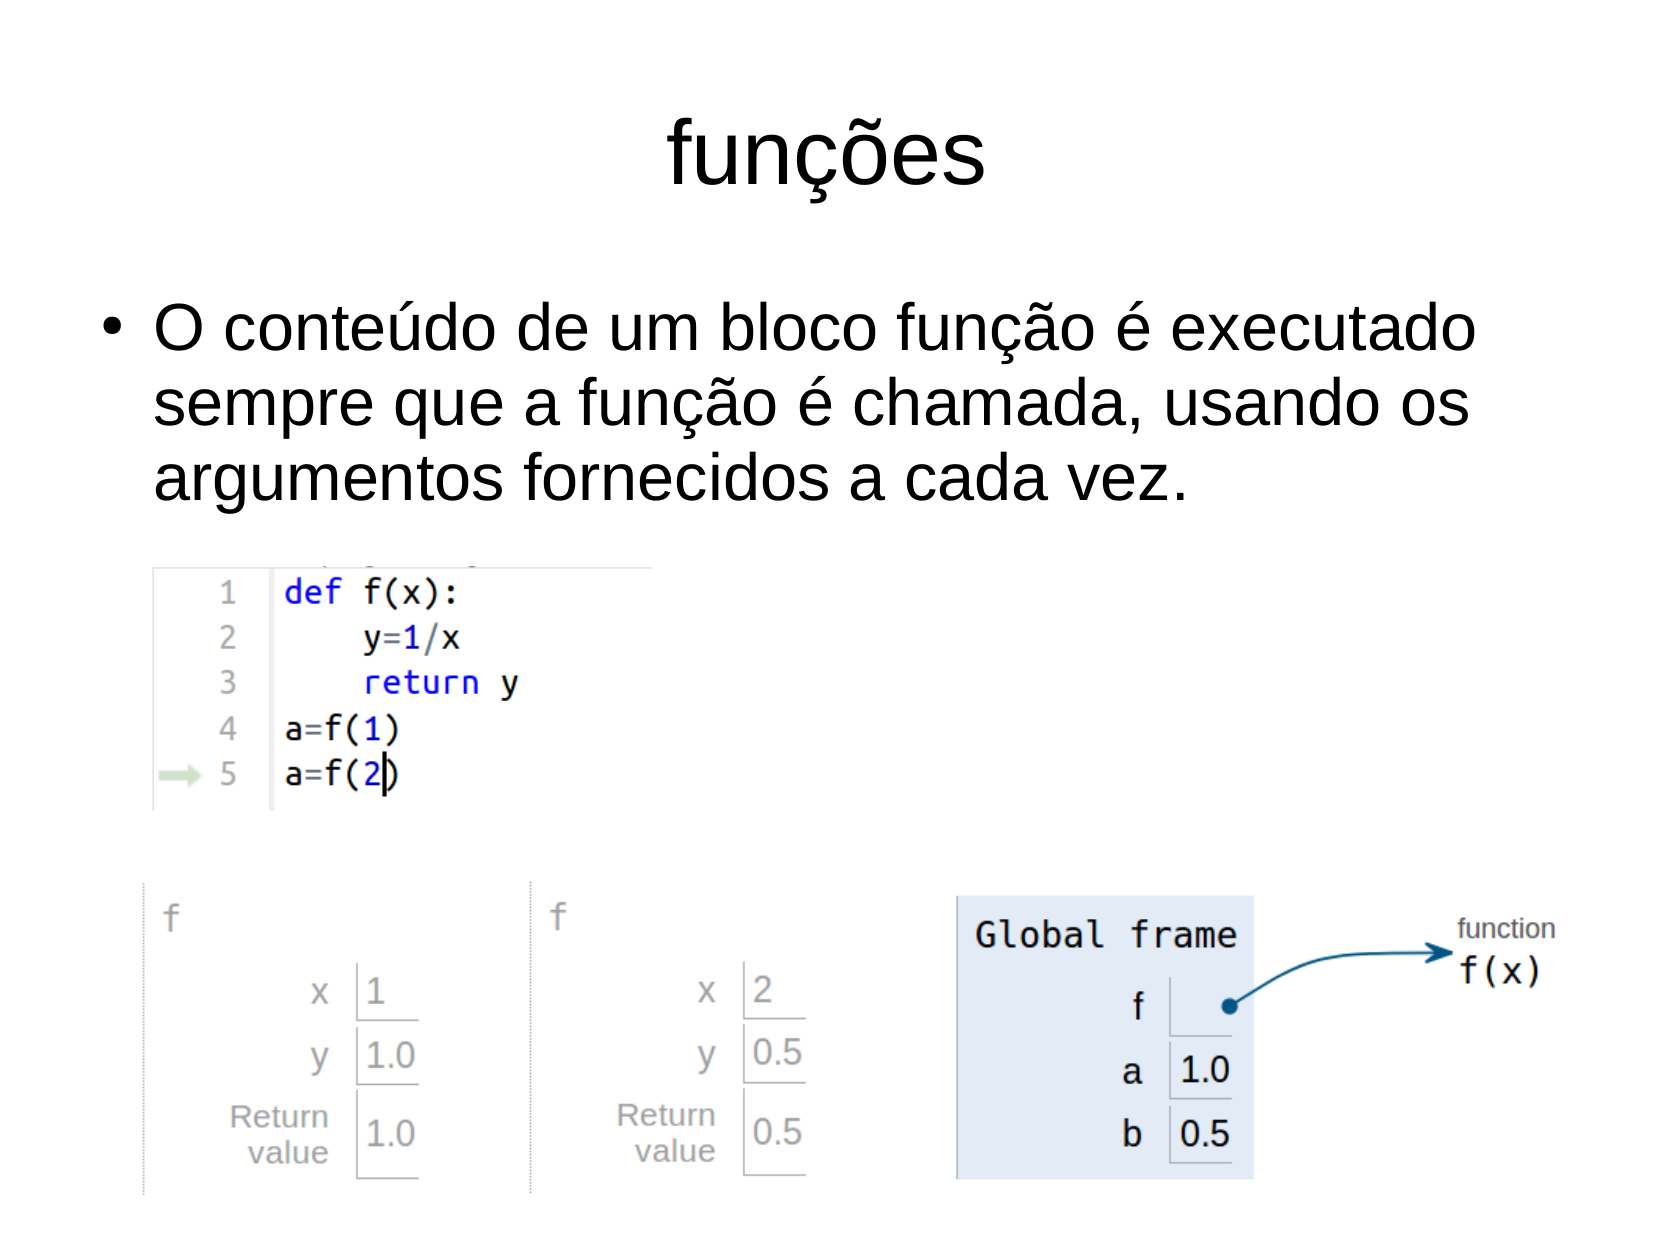

# funções
O conteúdo de um bloco função é executado sempre que a função é chamada, usando os argumentos fornecidos a cada vez.